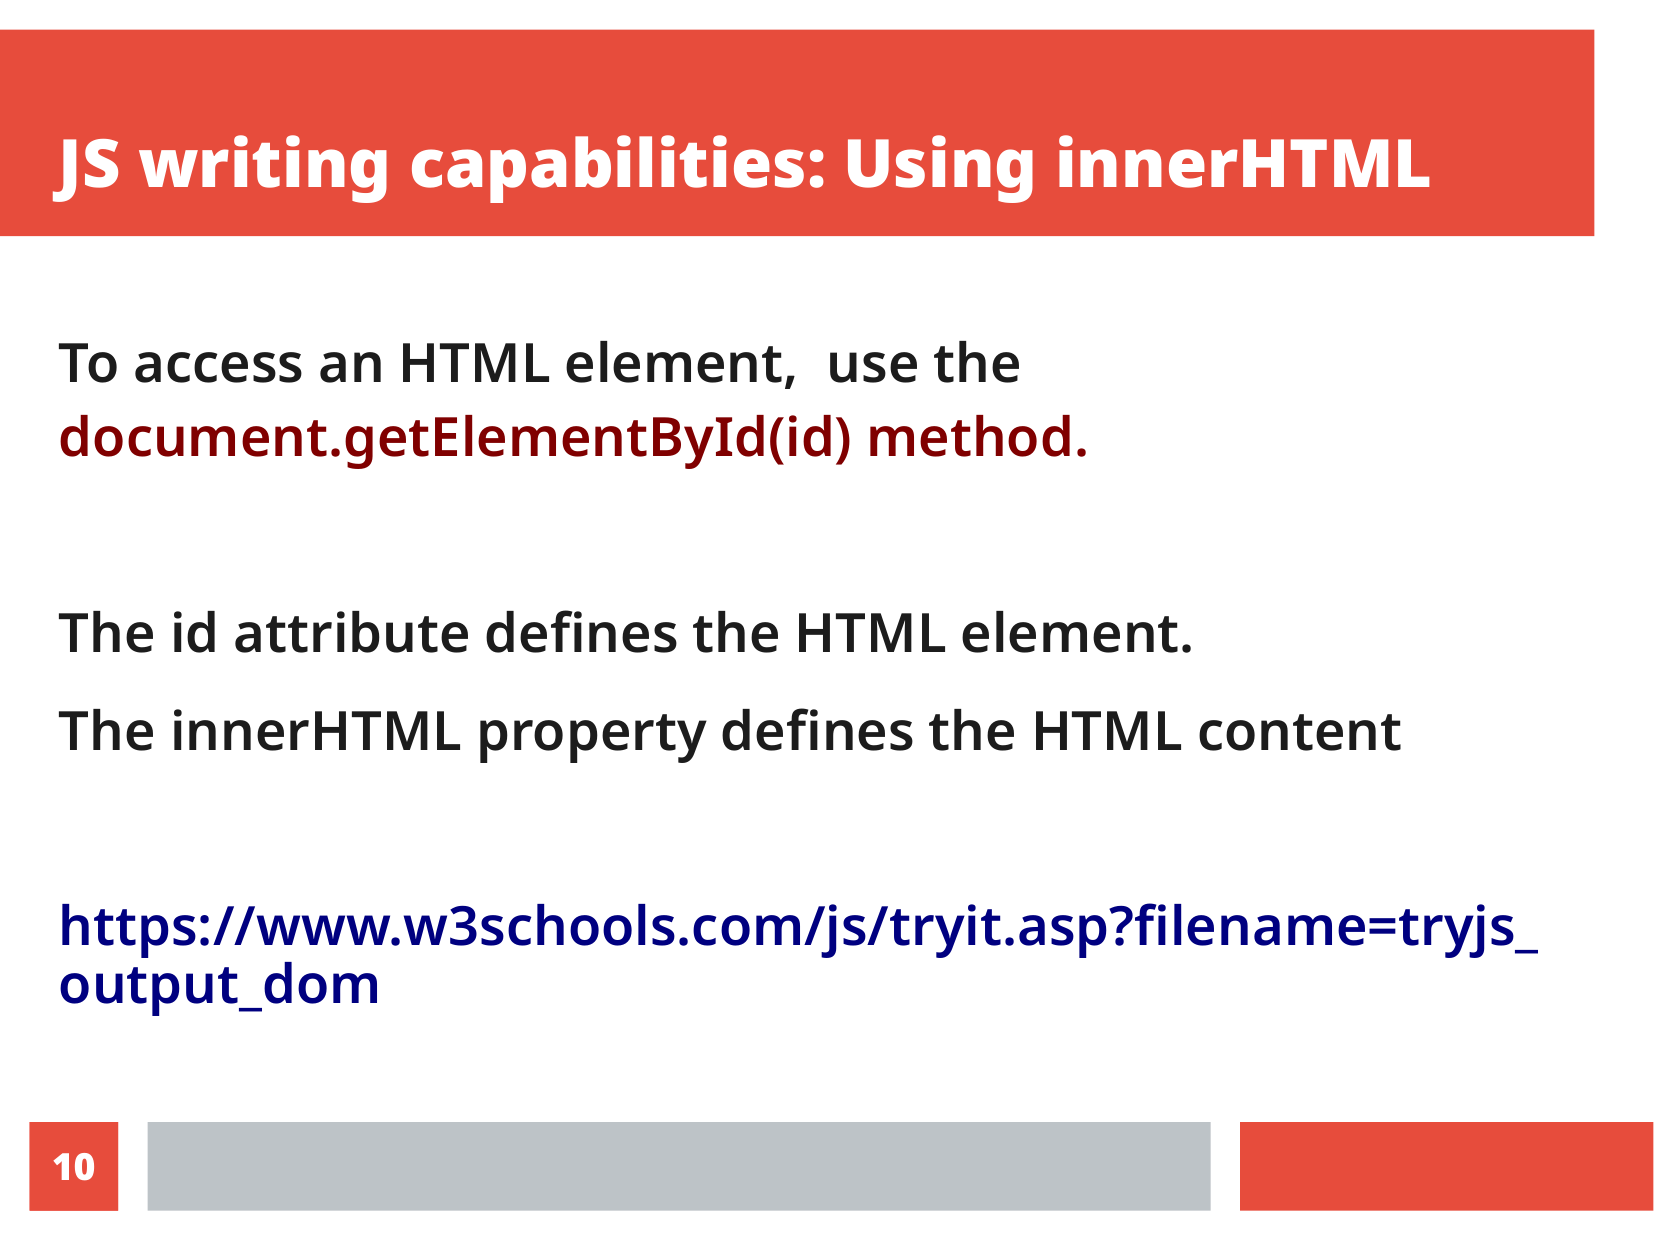

# JS writing capabilities: Using innerHTML
To access an HTML element, use the document.getElementById(id) method.
The id attribute defines the HTML element.
The innerHTML property defines the HTML content
https://www.w3schools.com/js/tryit.asp?filename=tryjs_output_dom
10